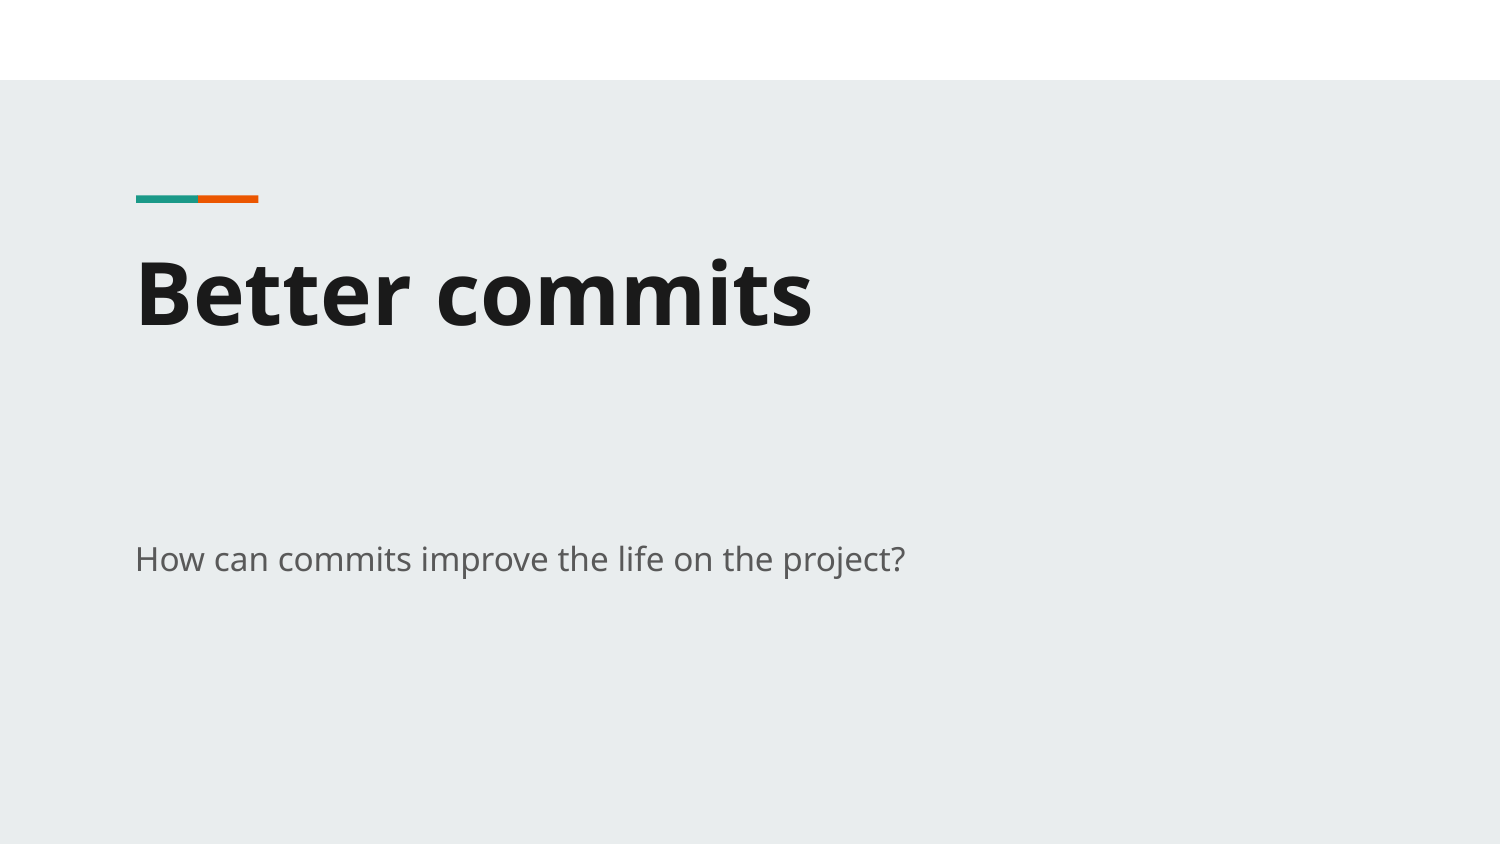

# Better commits
How can commits improve the life on the project?